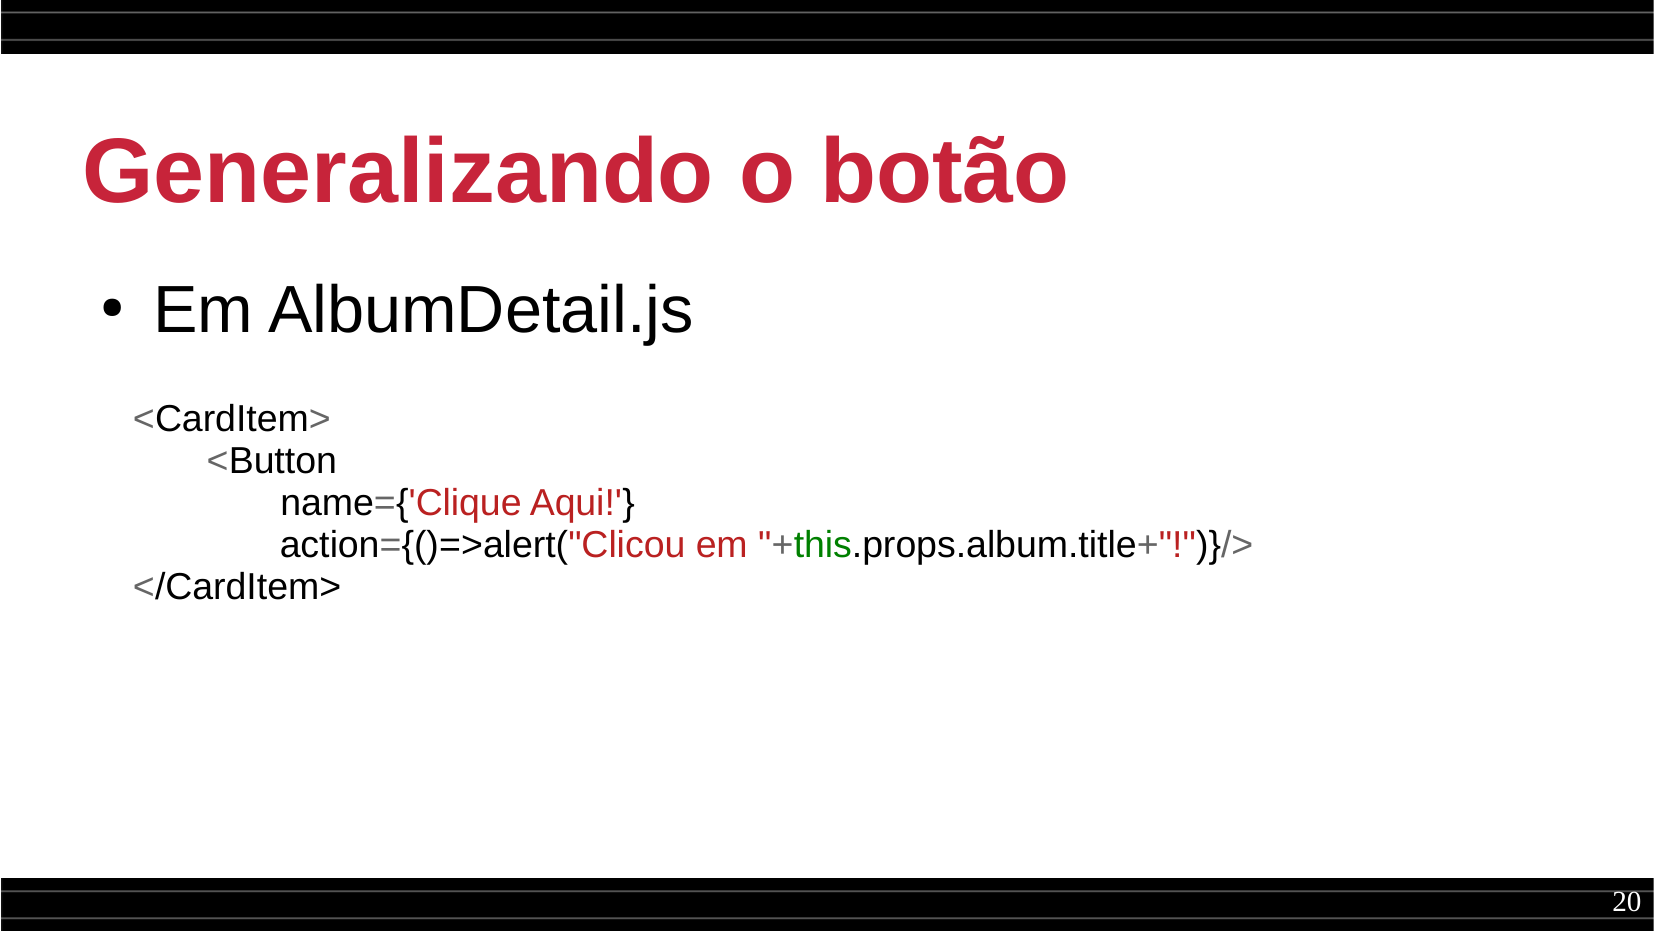

# Generalizando o botão
Em AlbumDetail.js
<CardItem>
	<Button
		name={'Clique Aqui!'}
 action={()=>alert("Clicou em "+this.props.album.title+"!")}/>
</CardItem>